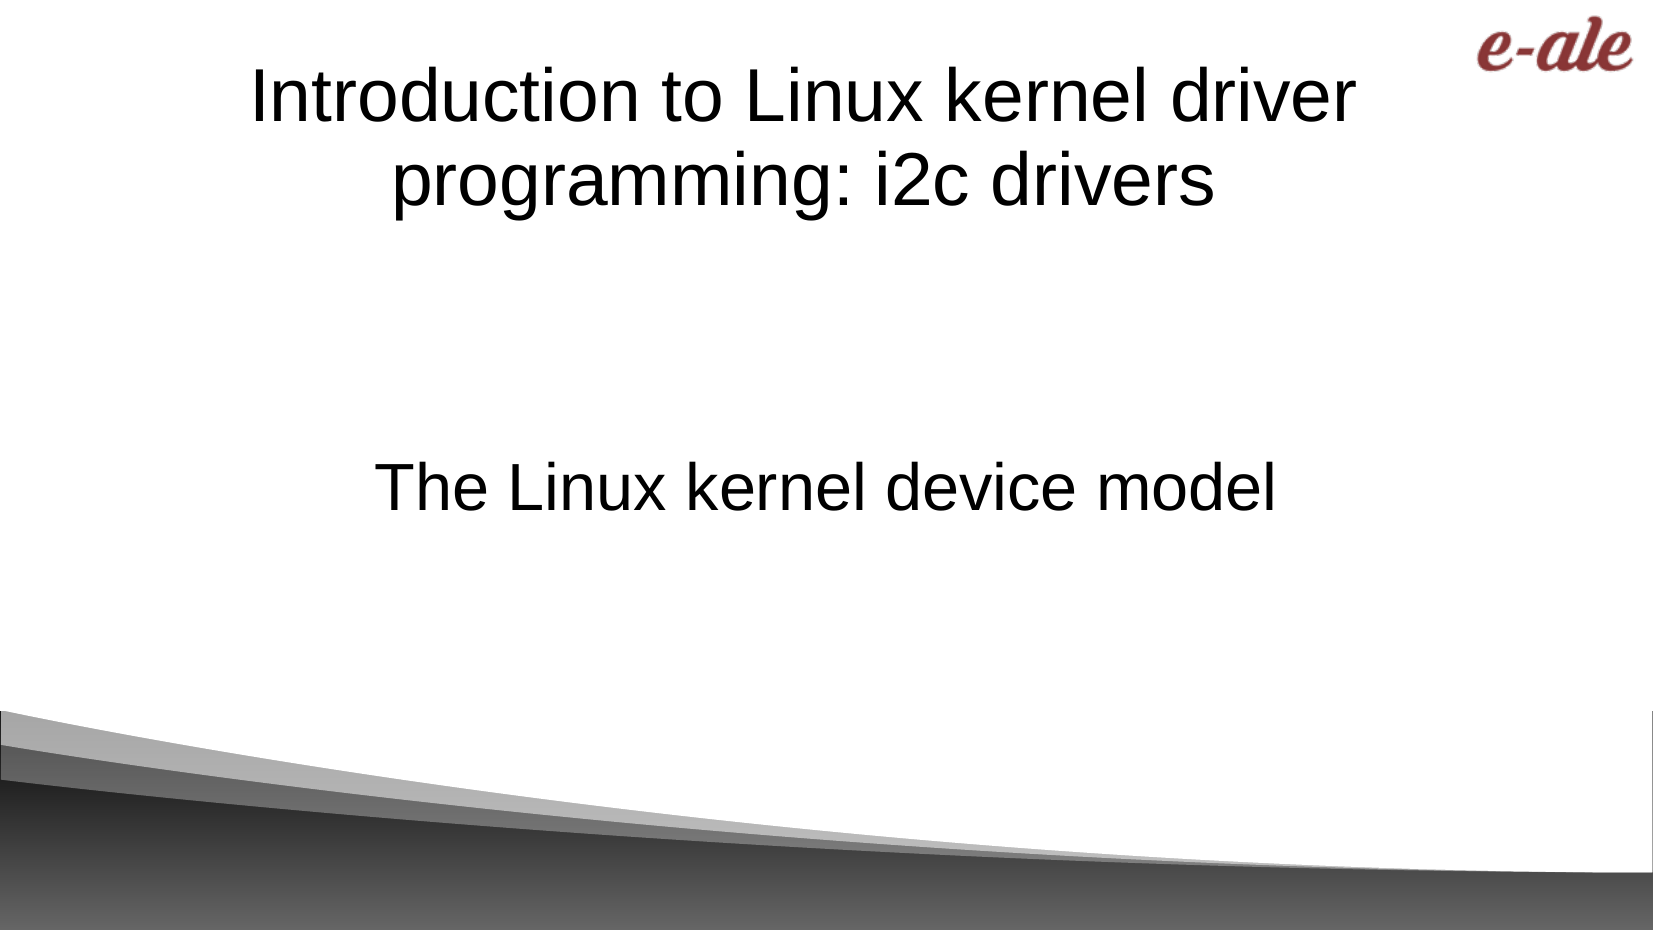

# Introduction to Linux kernel driver programming: i2c drivers
The Linux kernel device model